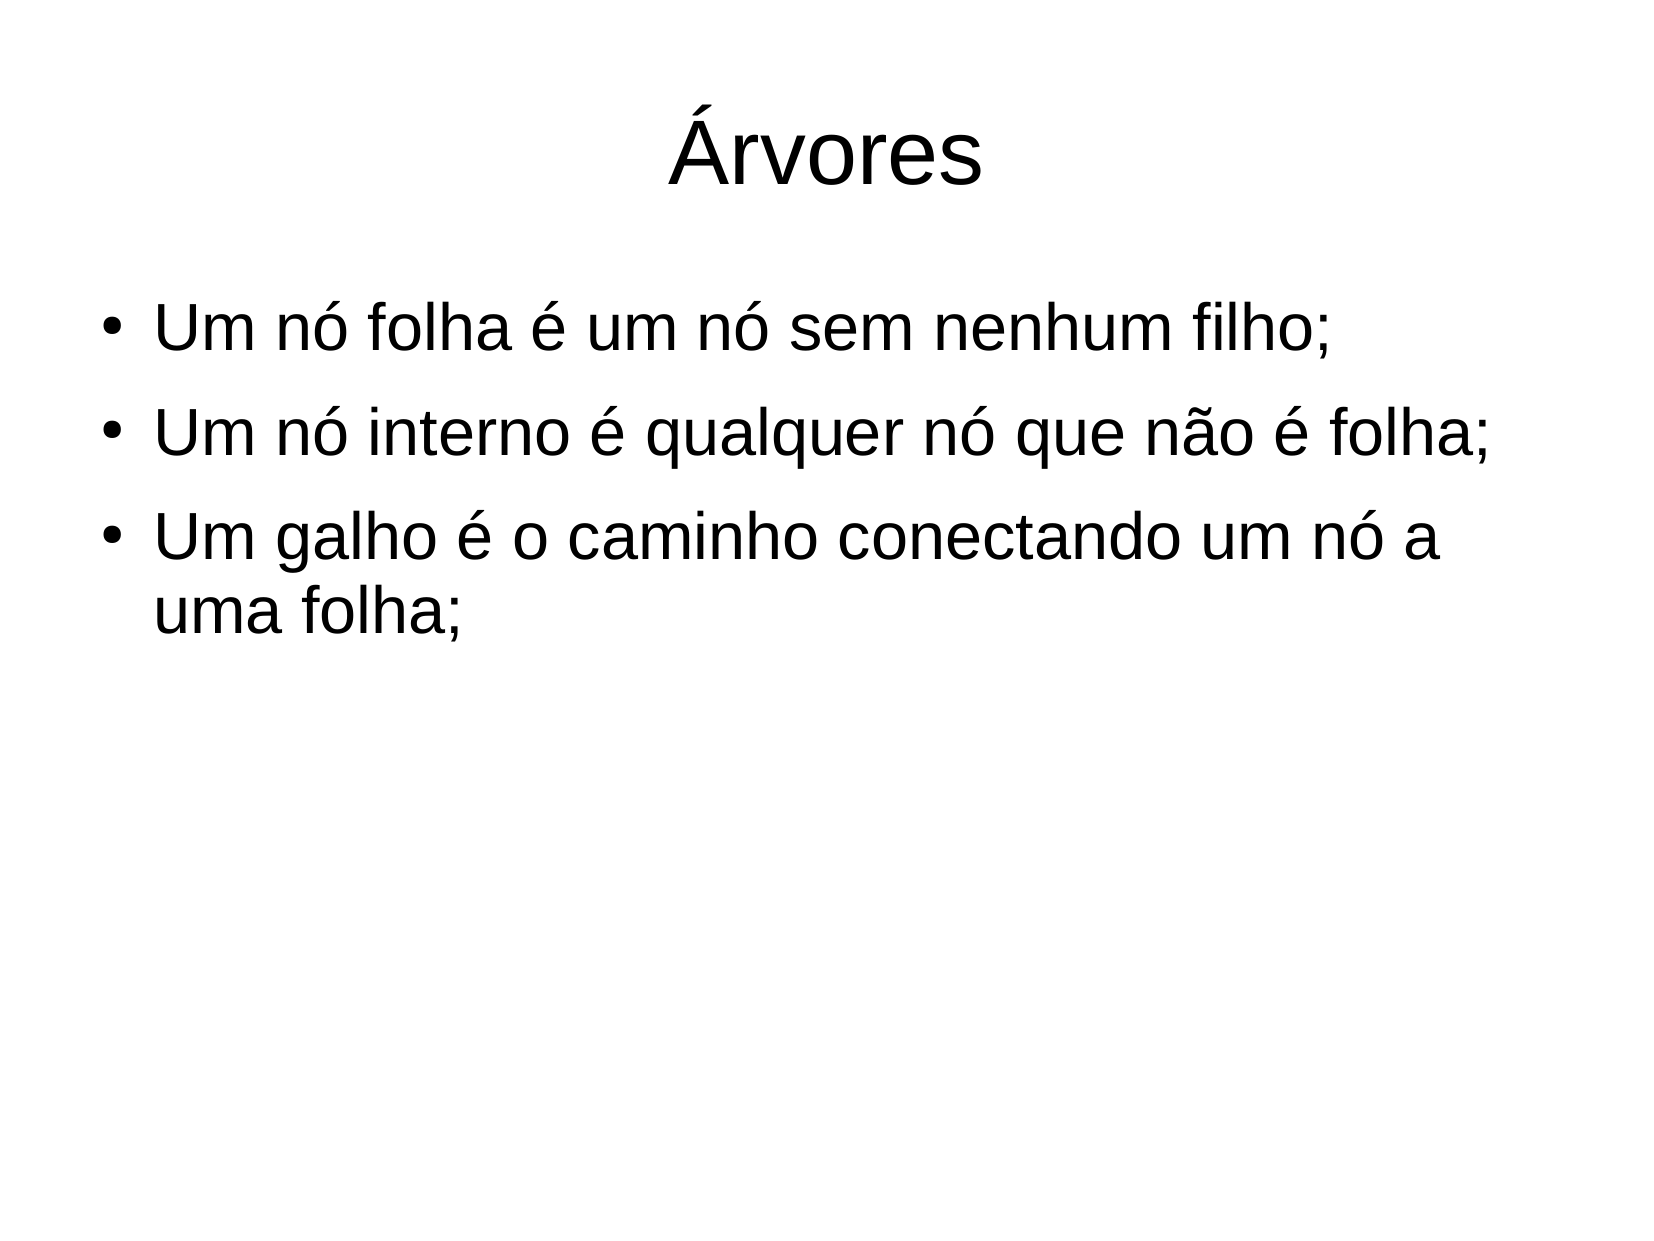

# Árvores
Um nó folha é um nó sem nenhum filho;
Um nó interno é qualquer nó que não é folha;
Um galho é o caminho conectando um nó a uma folha;